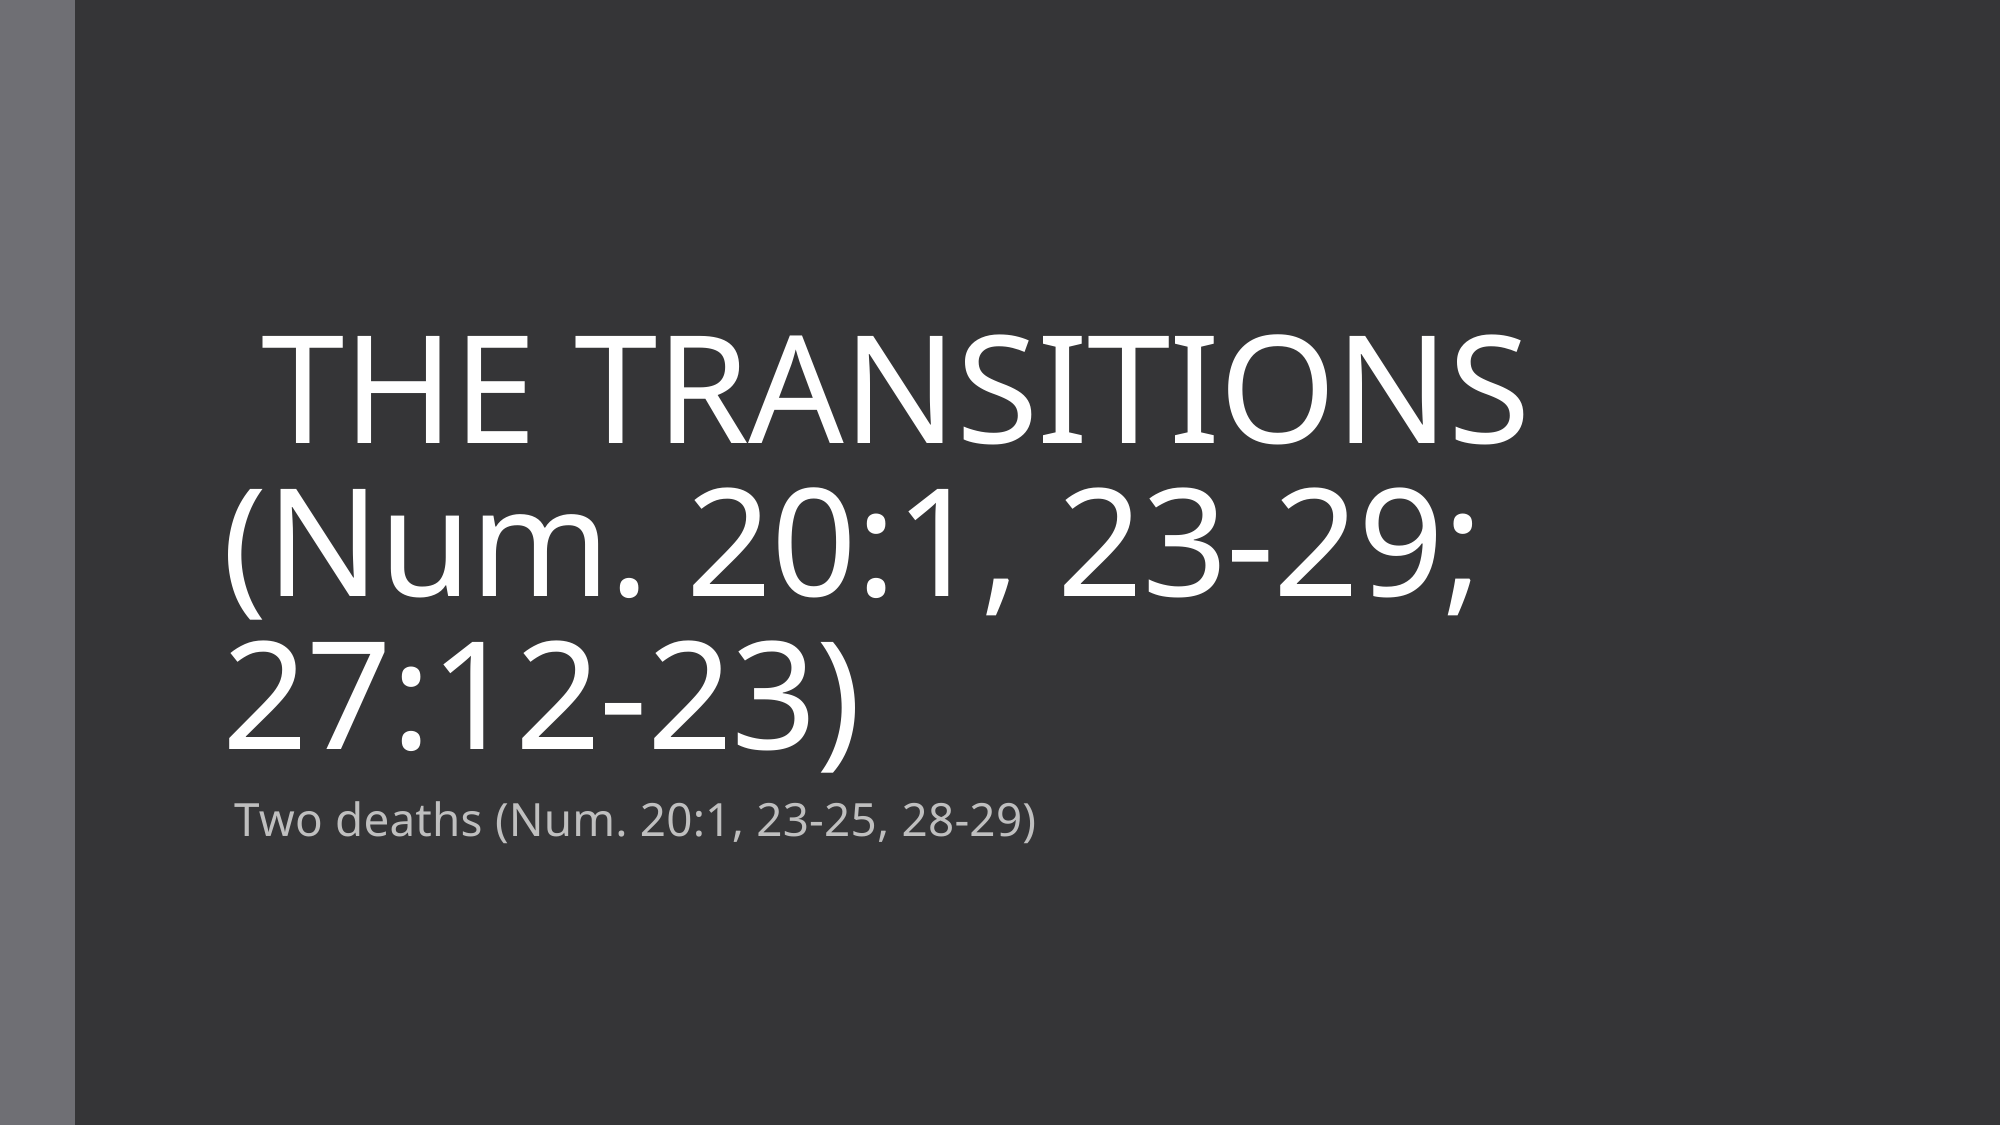

# THE TRANSITIONS (Num. 20:1, 23-29; 27:12-23)
 Two deaths (Num. 20:1, 23-25, 28-29)